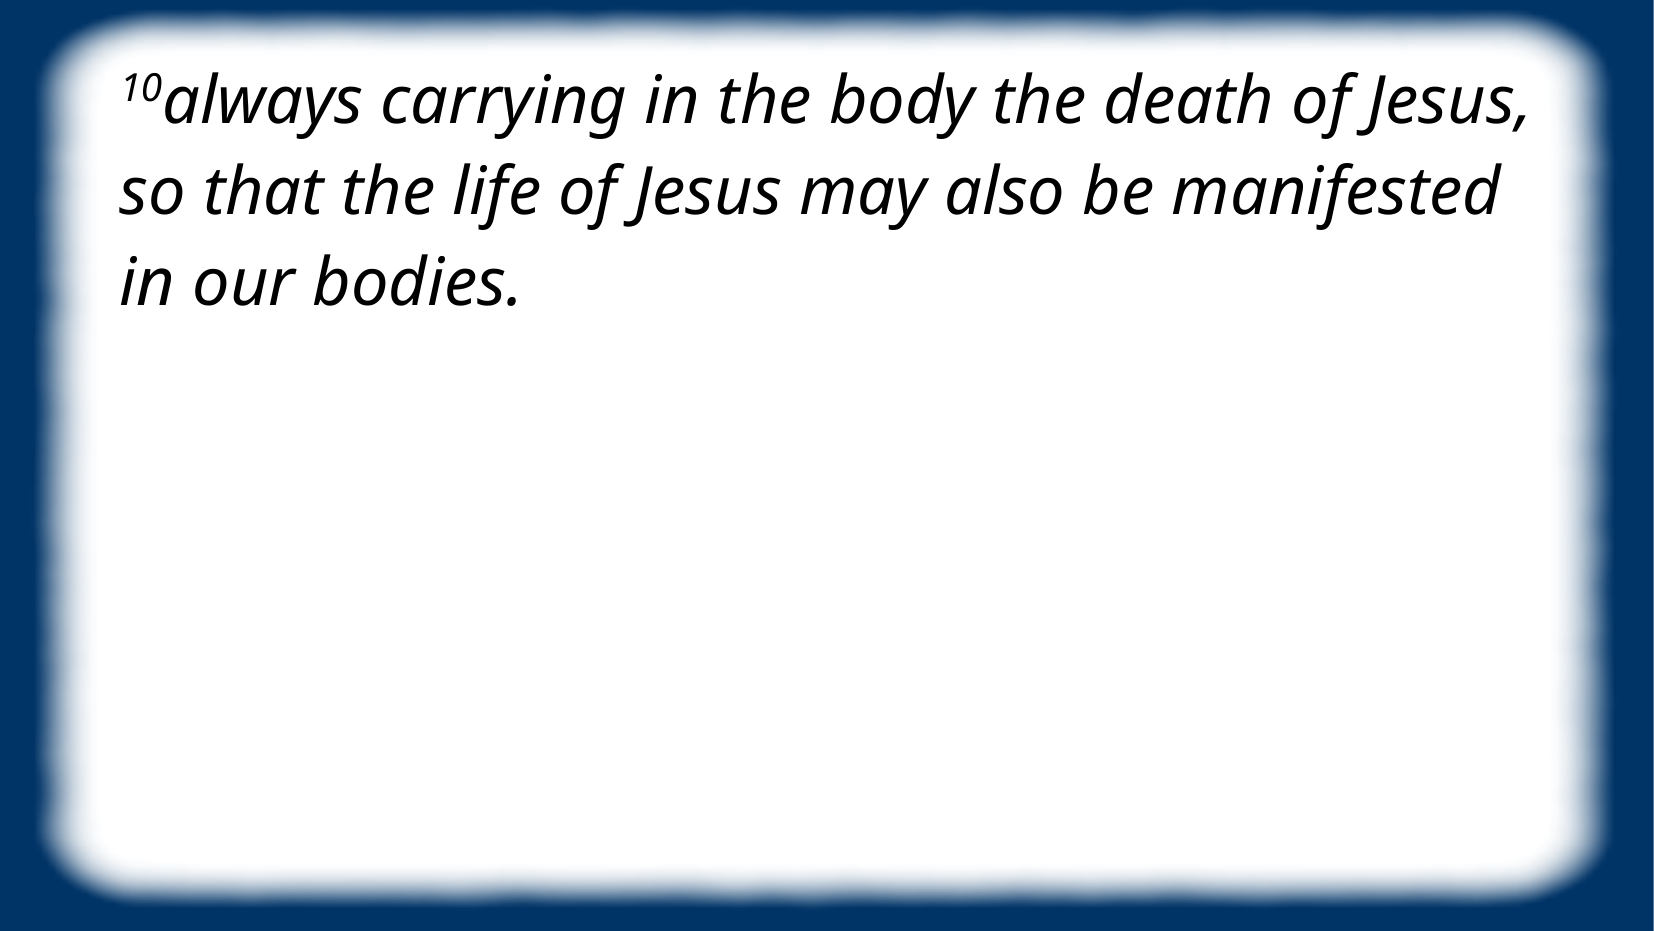

10always carrying in the body the death of Jesus, so that the life of Jesus may also be manifested in our bodies.